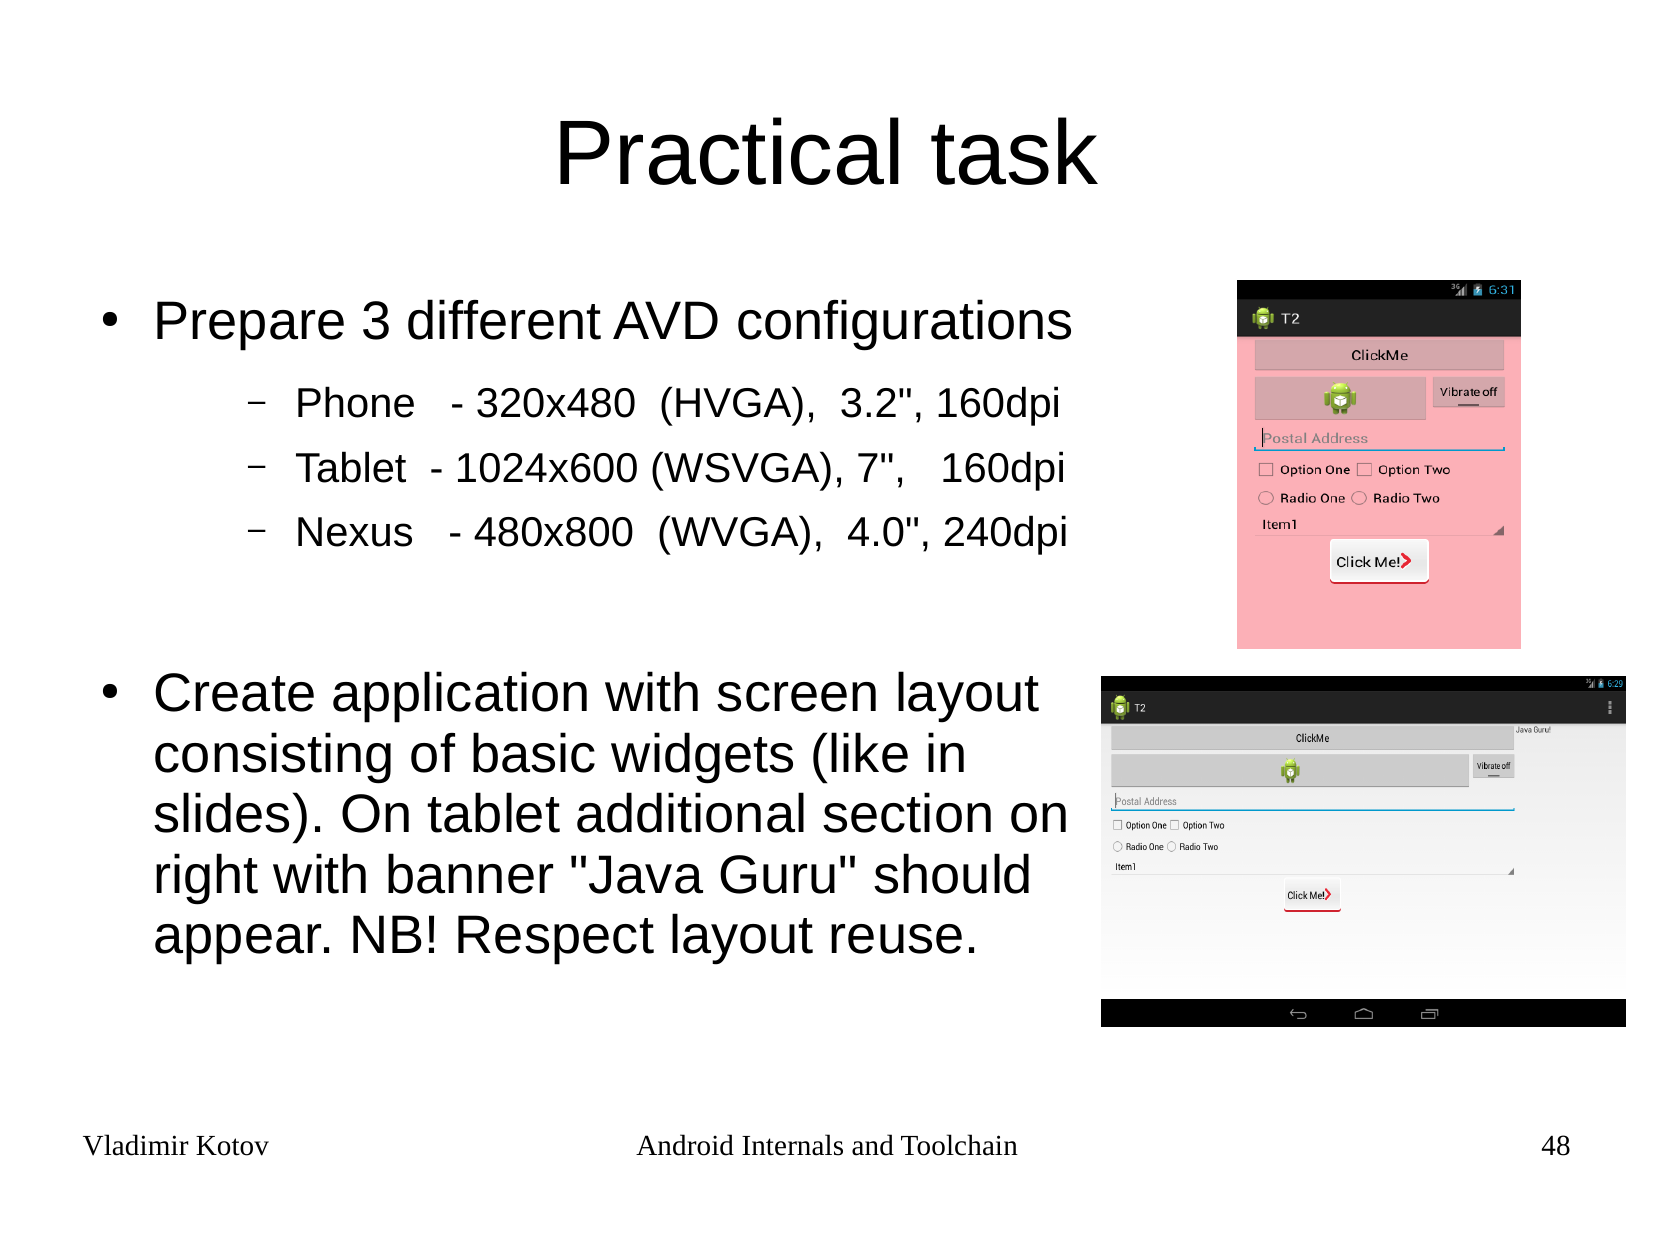

# Practical task
Prepare 3 different AVD configurations
Phone - 320x480 (HVGA), 3.2", 160dpi
Tablet - 1024x600 (WSVGA), 7", 160dpi
Nexus - 480x800 (WVGA), 4.0", 240dpi
Create application with screen layout consisting of basic widgets (like in slides). On tablet additional section on right with banner "Java Guru" should appear. NB! Respect layout reuse.
Vladimir Kotov
Android Internals and Toolchain
48